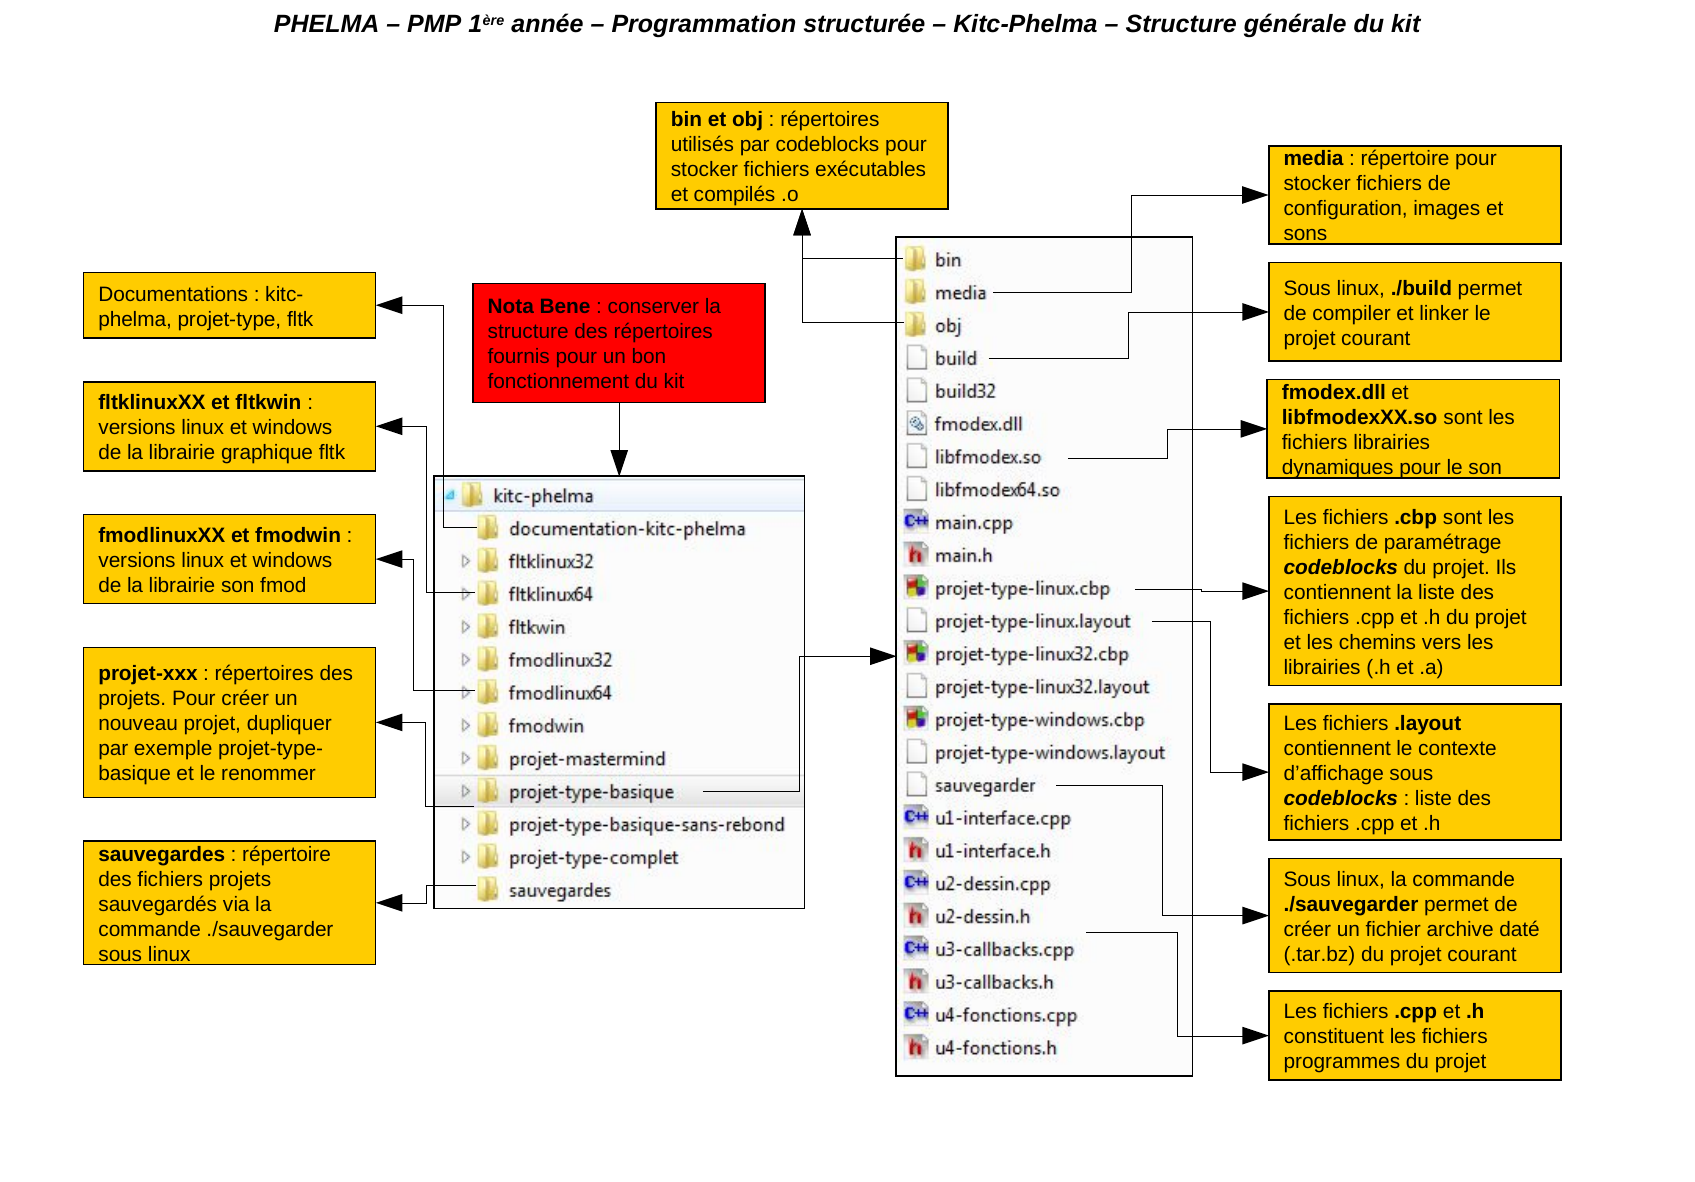

PHELMA – PMP 1ère année – Programmation structurée – Kitc-Phelma – Structure générale du kit
bin et obj : répertoires utilisés par codeblocks pour stocker fichiers exécutables et compilés .o
media : répertoire pour stocker fichiers de configuration, images et sons
Sous linux, ./build permet de compiler et linker le projet courant
Documentations : kitc-phelma, projet-type, fltk
Nota Bene : conserver la structure des répertoires fournis pour un bon fonctionnement du kit
fmodex.dll et libfmodexXX.so sont les fichiers librairies dynamiques pour le son
fltklinuxXX et fltkwin : versions linux et windows de la librairie graphique fltk
Les fichiers .cbp sont les fichiers de paramétrage codeblocks du projet. Ils contiennent la liste des fichiers .cpp et .h du projet et les chemins vers les librairies (.h et .a)
fmodlinuxXX et fmodwin : versions linux et windows de la librairie son fmod
projet-xxx : répertoires des projets. Pour créer un nouveau projet, dupliquer par exemple projet-type-basique et le renommer
Les fichiers .layout contiennent le contexte d’affichage sous codeblocks : liste des fichiers .cpp et .h
sauvegardes : répertoire des fichiers projets sauvegardés via la commande ./sauvegarder sous linux
Sous linux, la commande ./sauvegarder permet de créer un fichier archive daté (.tar.bz) du projet courant
Les fichiers .cpp et .h constituent les fichiers programmes du projet